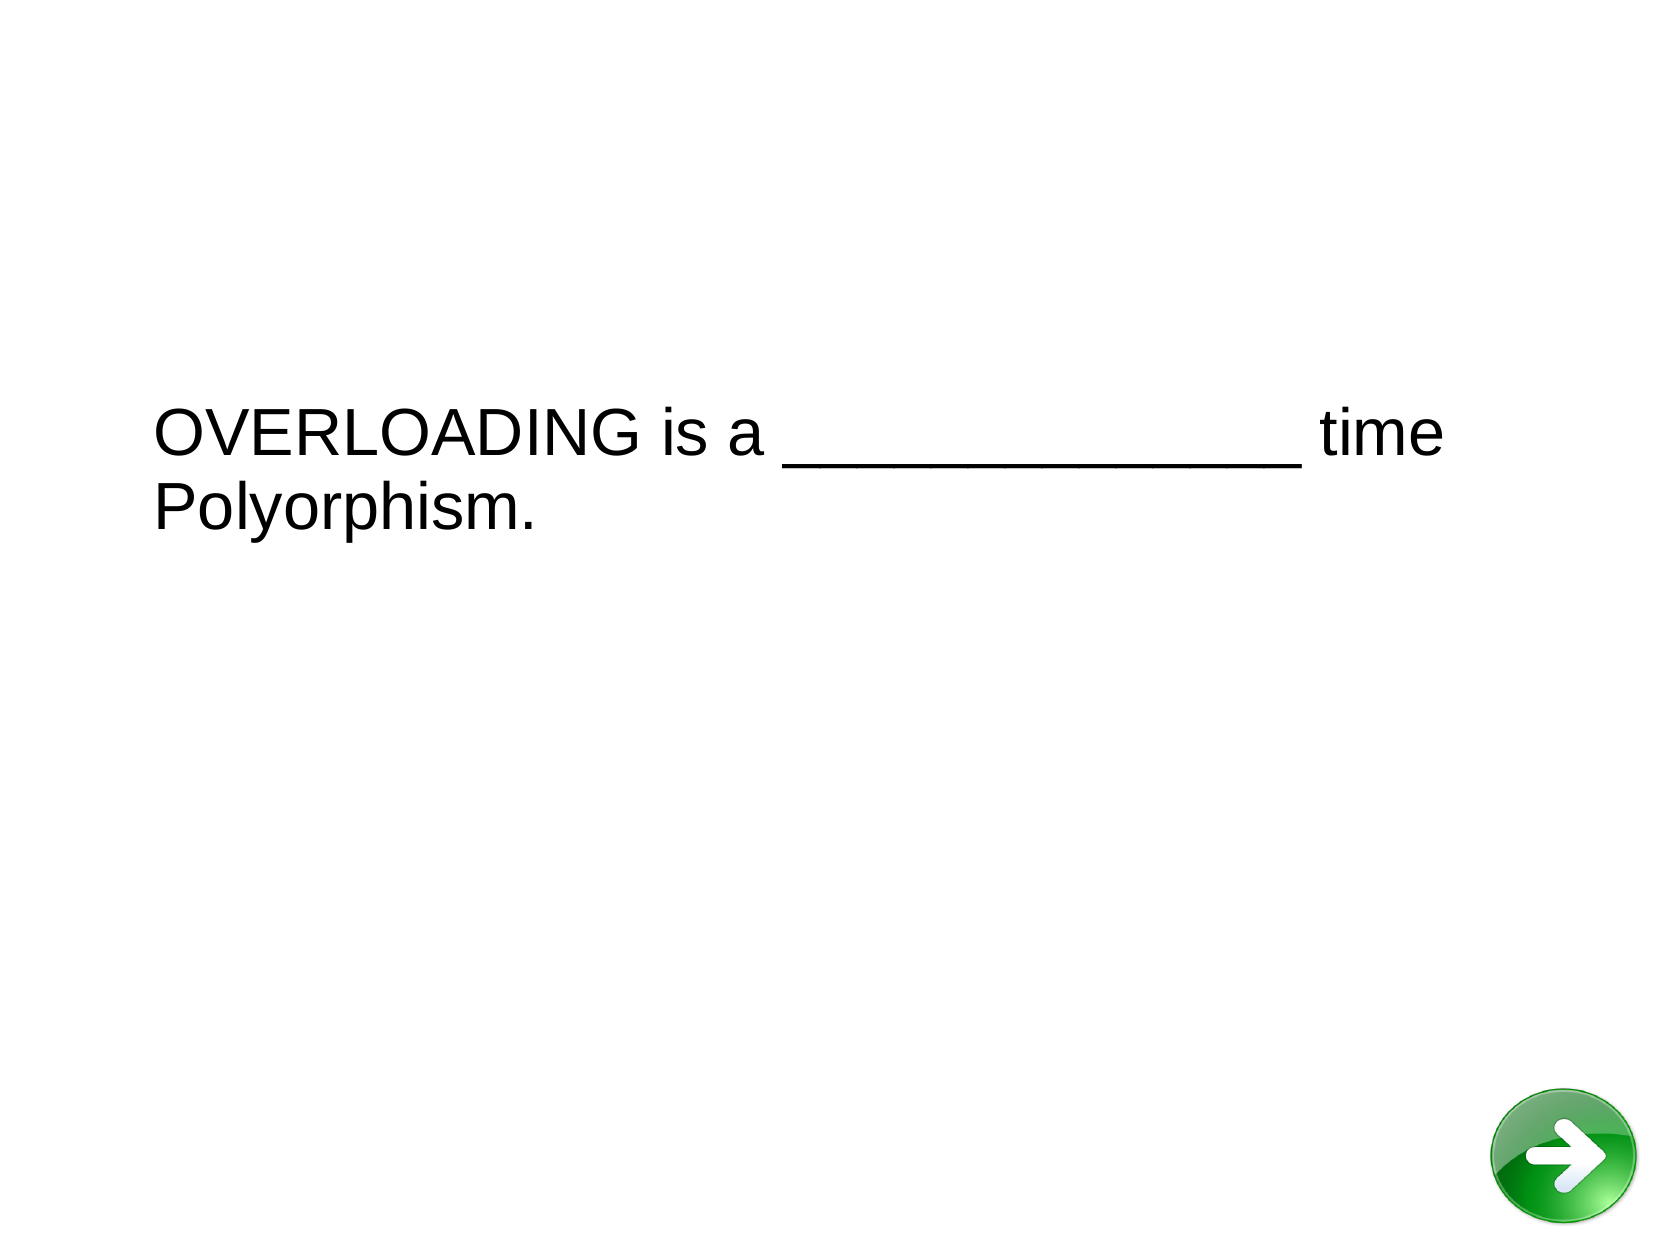

#
OVERLOADING is a ______________ time Polyorphism.